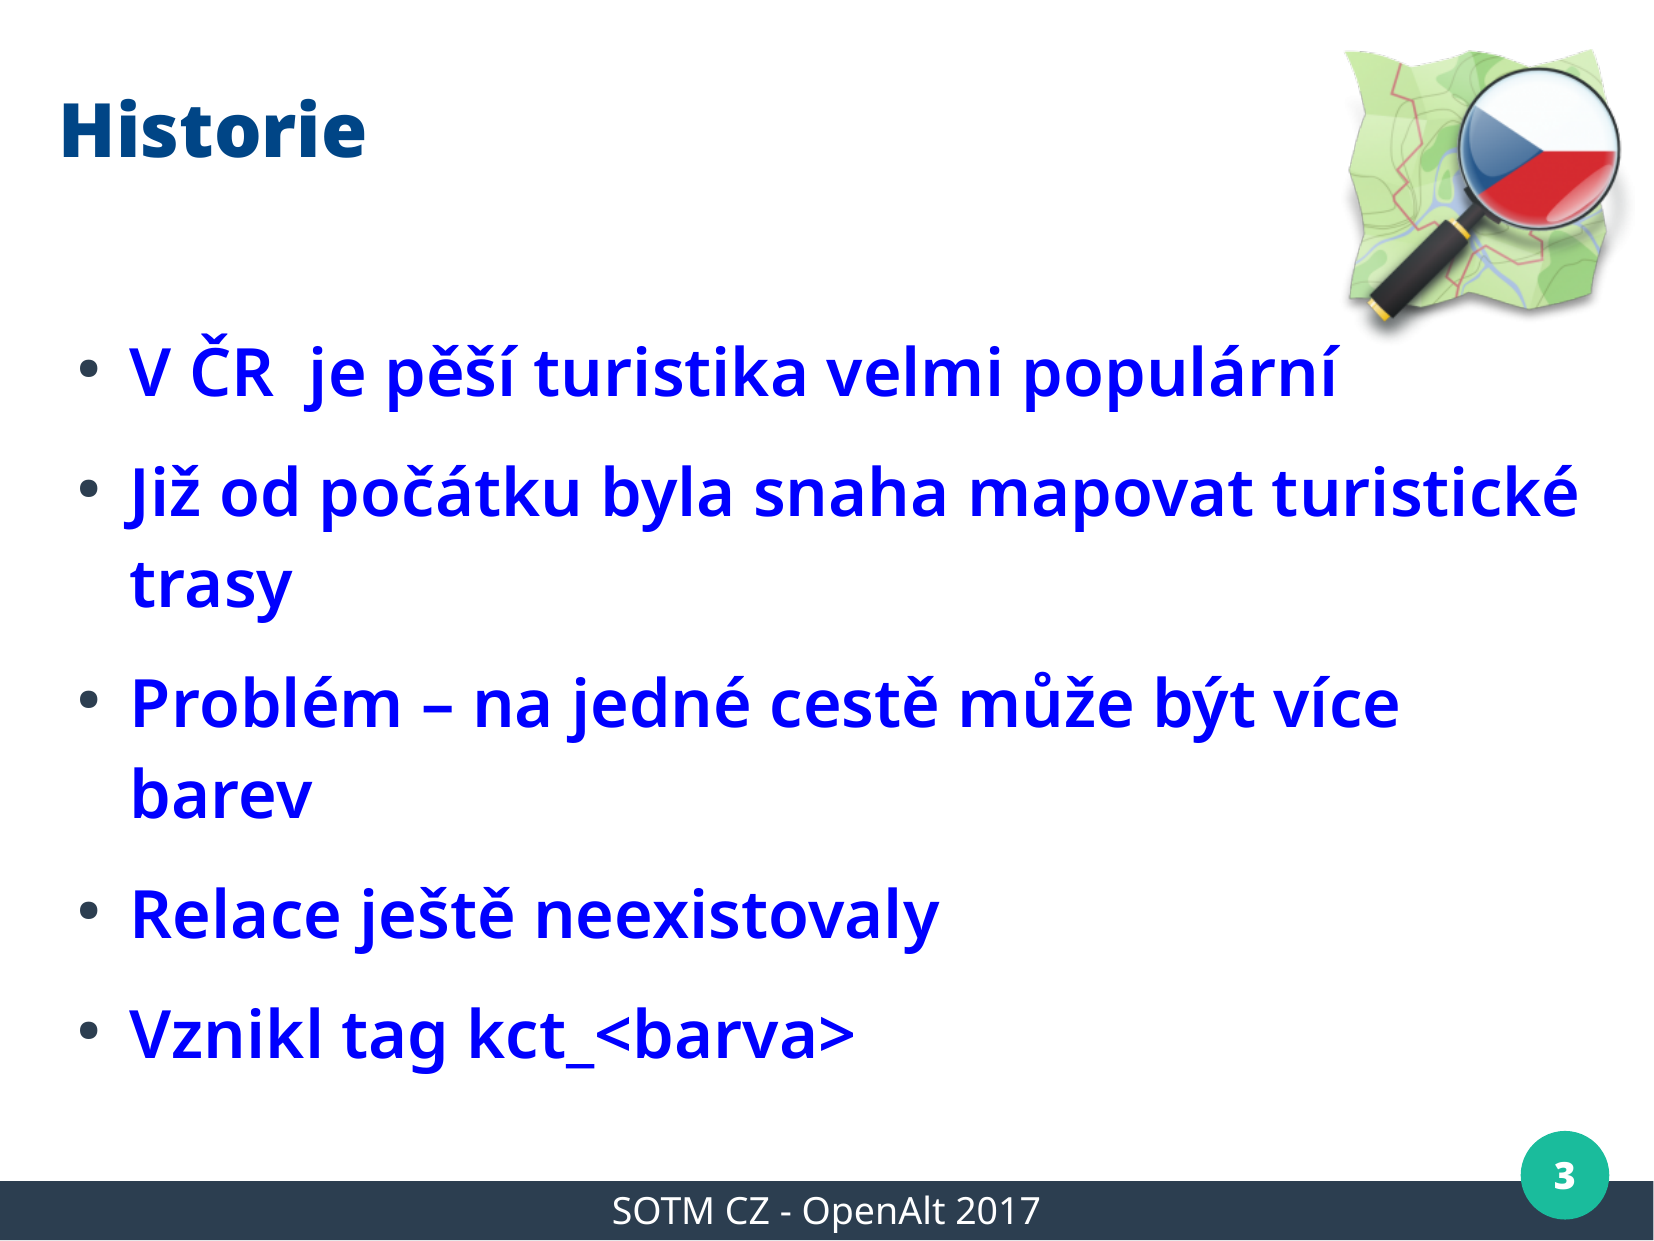

# Historie
V ČR je pěší turistika velmi populární
Již od počátku byla snaha mapovat turistické trasy
Problém – na jedné cestě může být více barev
Relace ještě neexistovaly
Vznikl tag kct_<barva>
3
SOTM CZ - OpenAlt 2017